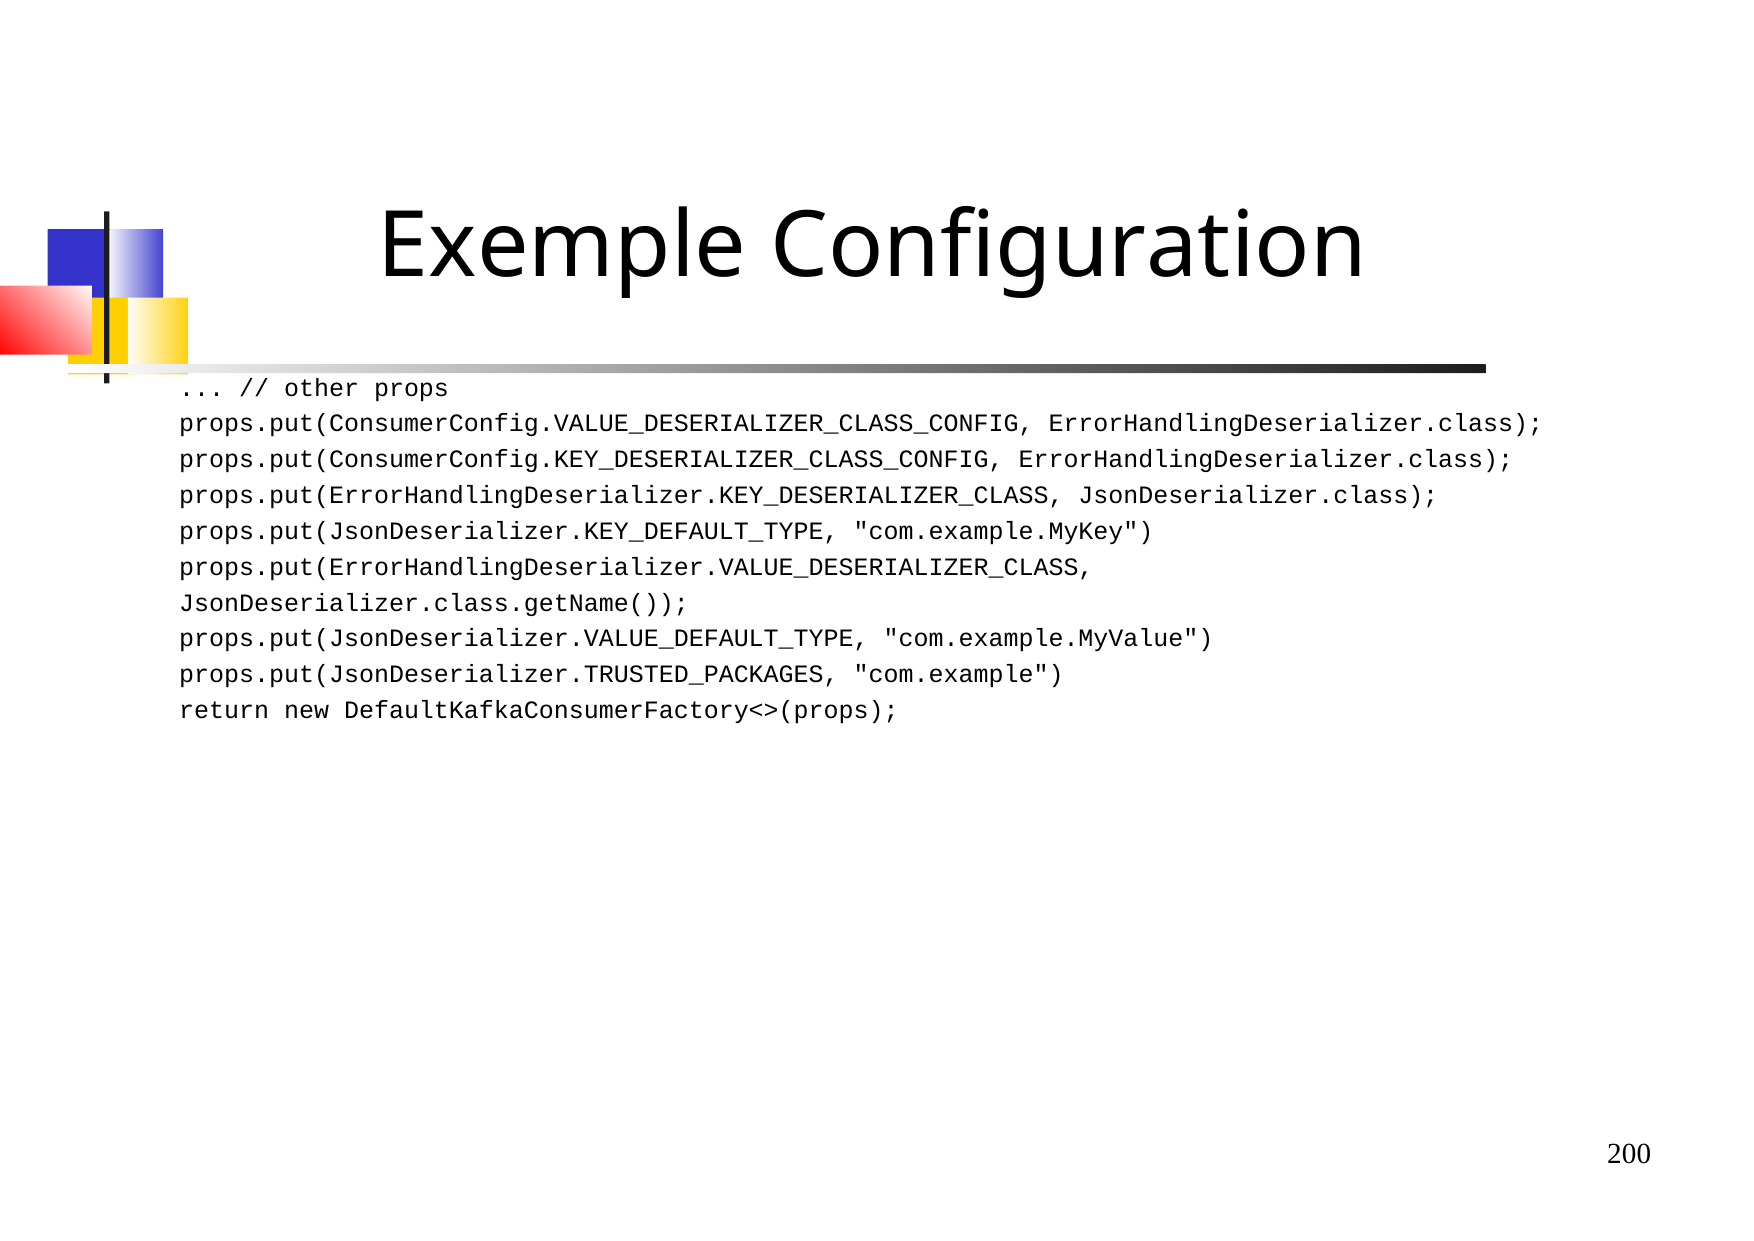

# Exemple Configuration
... // other props
props.put(ConsumerConfig.VALUE_DESERIALIZER_CLASS_CONFIG, ErrorHandlingDeserializer.class);
props.put(ConsumerConfig.KEY_DESERIALIZER_CLASS_CONFIG, ErrorHandlingDeserializer.class);
props.put(ErrorHandlingDeserializer.KEY_DESERIALIZER_CLASS, JsonDeserializer.class);
props.put(JsonDeserializer.KEY_DEFAULT_TYPE, "com.example.MyKey")
props.put(ErrorHandlingDeserializer.VALUE_DESERIALIZER_CLASS,
JsonDeserializer.class.getName());
props.put(JsonDeserializer.VALUE_DEFAULT_TYPE, "com.example.MyValue")
props.put(JsonDeserializer.TRUSTED_PACKAGES, "com.example")
return new DefaultKafkaConsumerFactory<>(props);